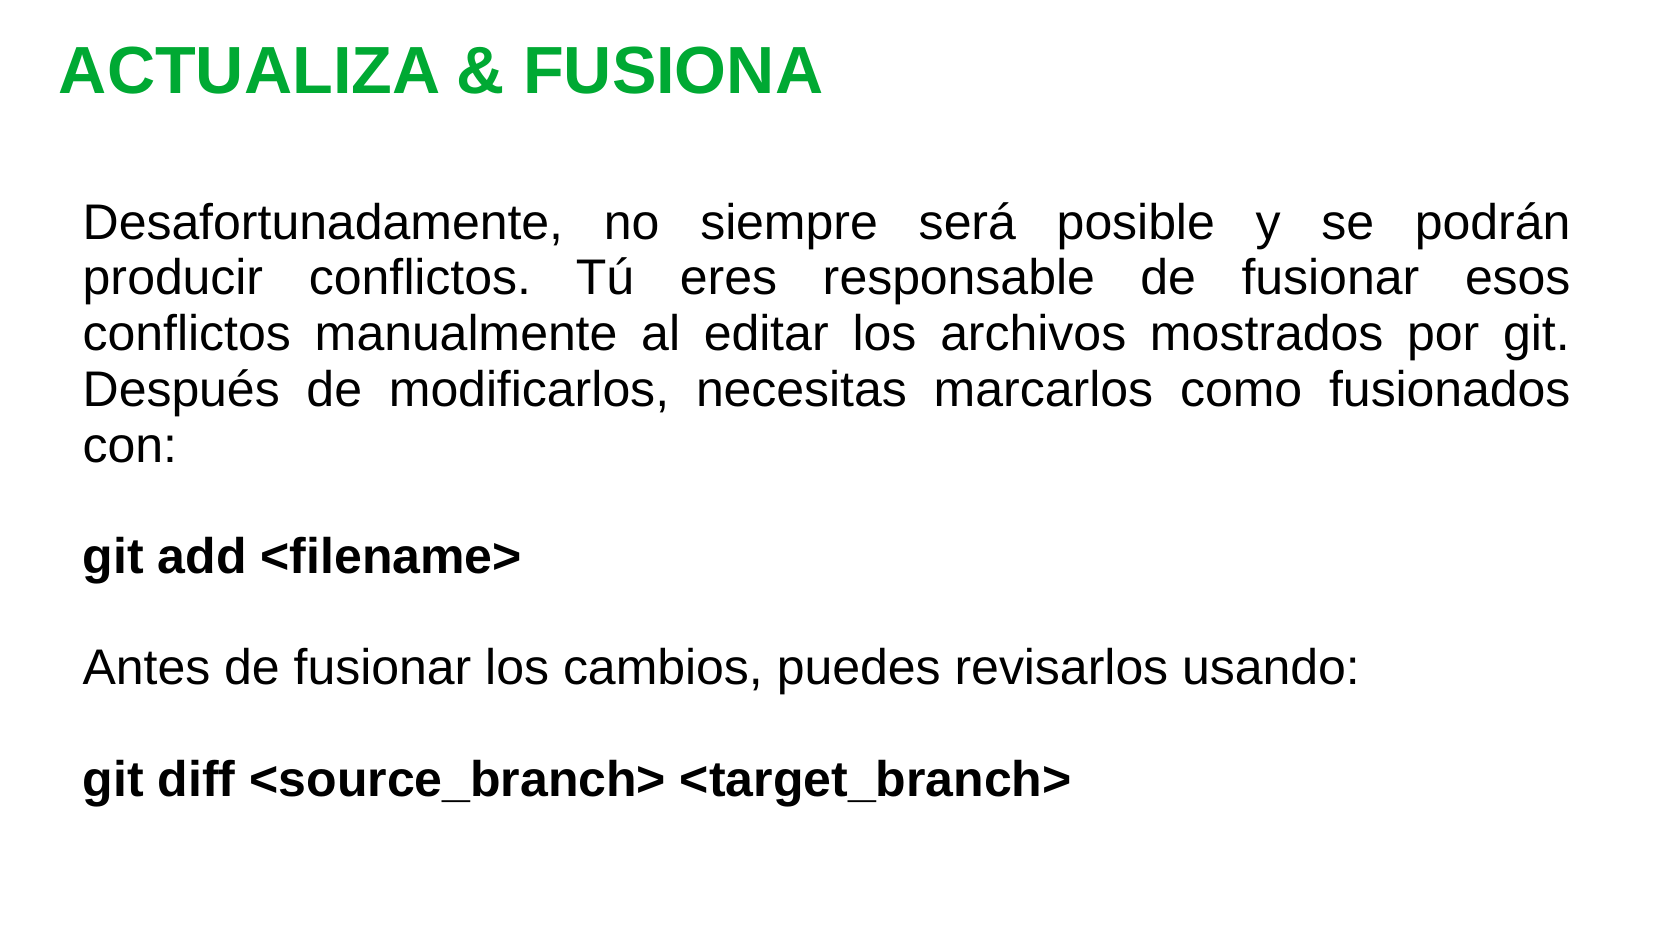

ACTUALIZA & FUSIONA
# Desafortunadamente, no siempre será posible y se podrán producir conflictos. Tú eres responsable de fusionar esos conflictos manualmente al editar los archivos mostrados por git. Después de modificarlos, necesitas marcarlos como fusionados con:
git add <filename>
Antes de fusionar los cambios, puedes revisarlos usando:
git diff <source_branch> <target_branch>